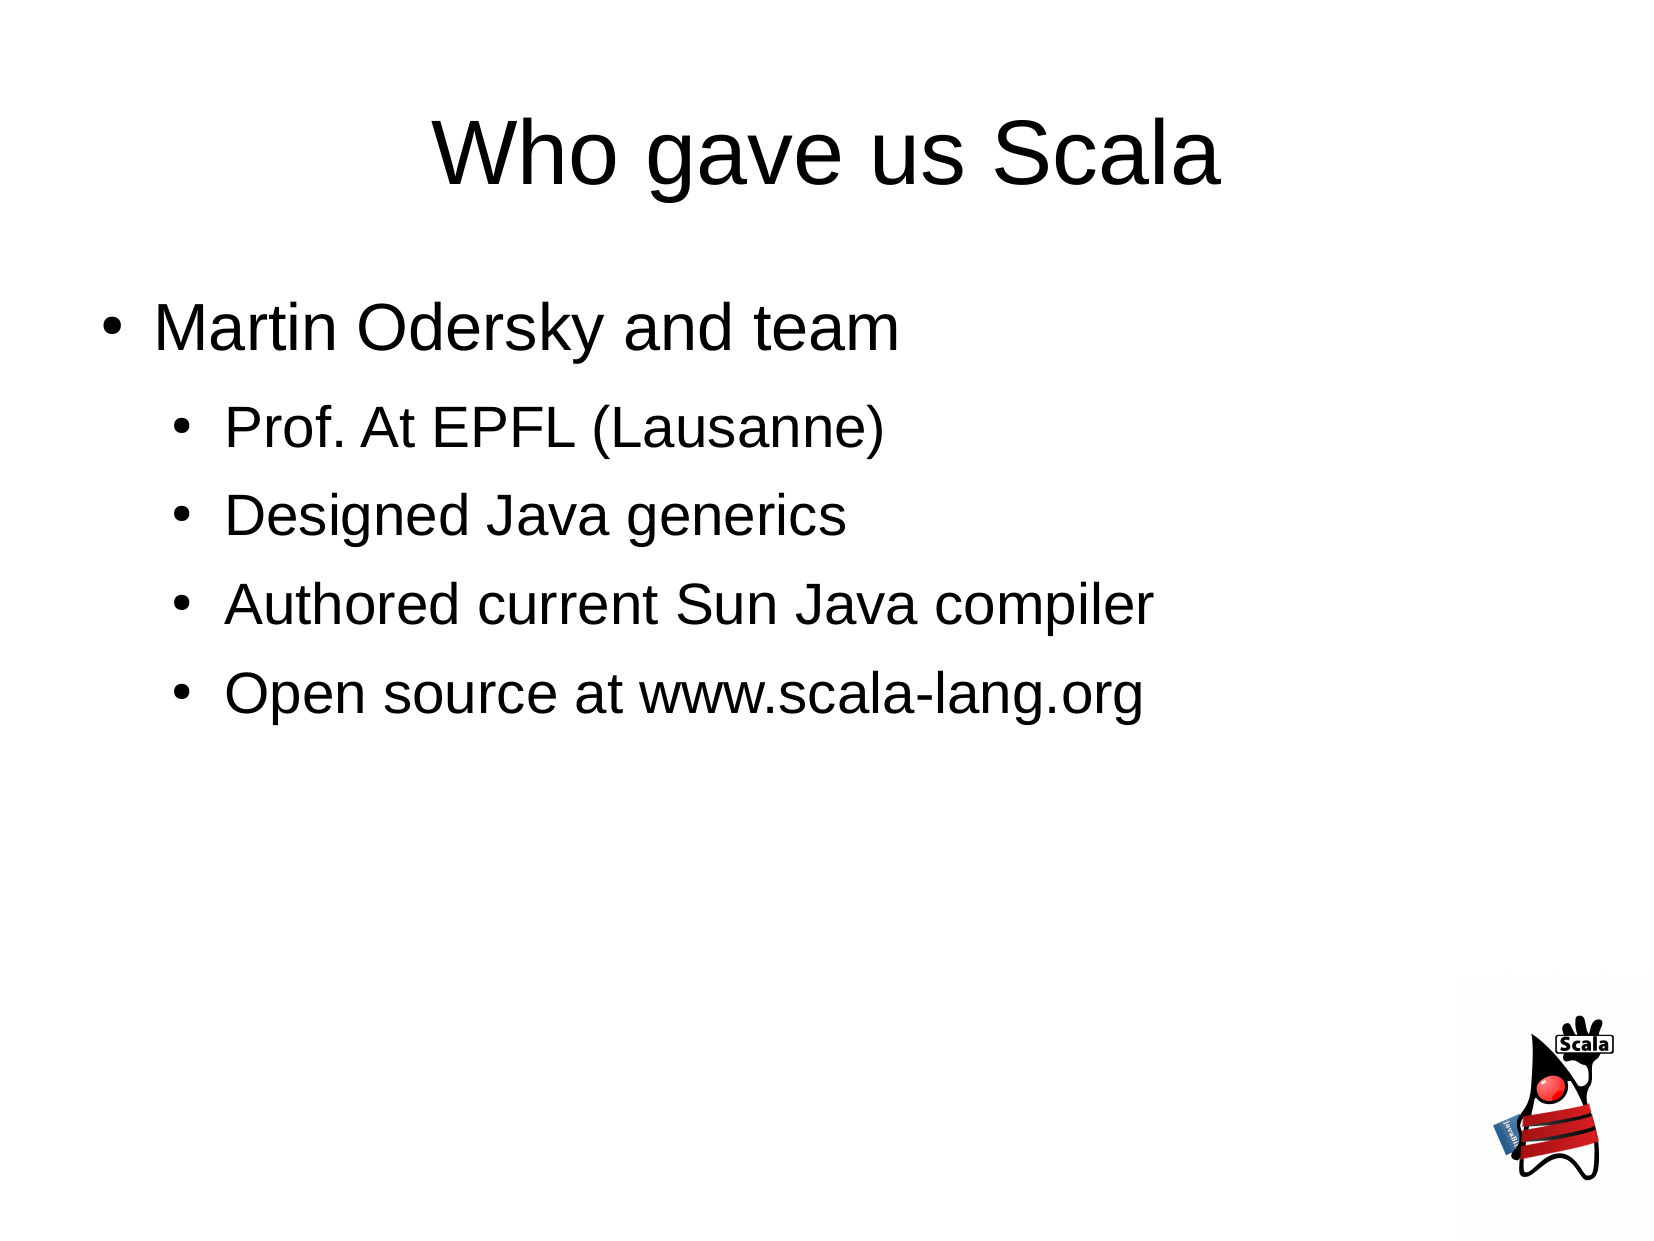

# Who gave us Scala
Martin Odersky and team
Prof. At EPFL (Lausanne)
Designed Java generics
Authored current Sun Java compiler
Open source at www.scala-lang.org